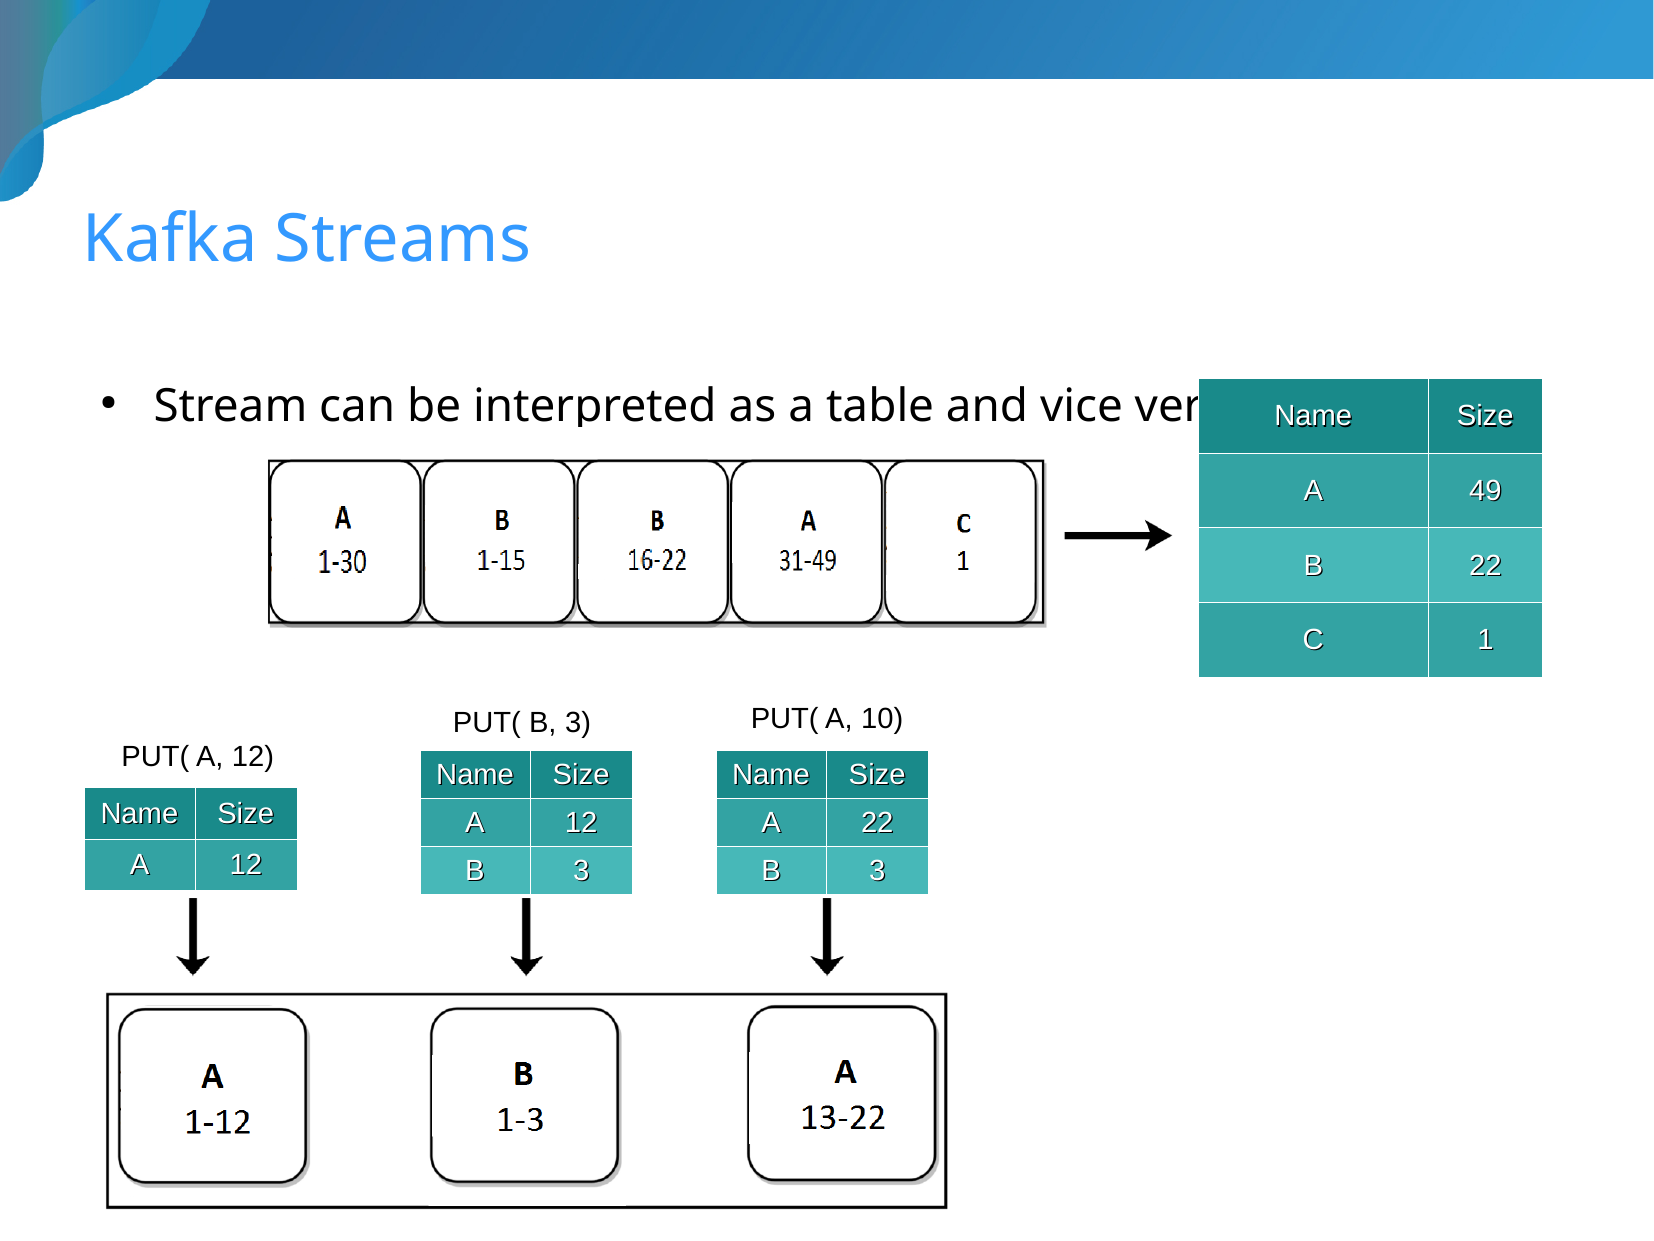

# Kafka Streams
Stream can be interpreted as a table and vice versa.
| Name | Size |
| --- | --- |
| A | 49 |
| B | 22 |
| C | 1 |
PUT( A, 10)
PUT( B, 3)
PUT( A, 12)
| Name | Size |
| --- | --- |
| A | 12 |
| B | 3 |
| Name | Size |
| --- | --- |
| A | 22 |
| B | 3 |
| Name | Size |
| --- | --- |
| A | 12 |